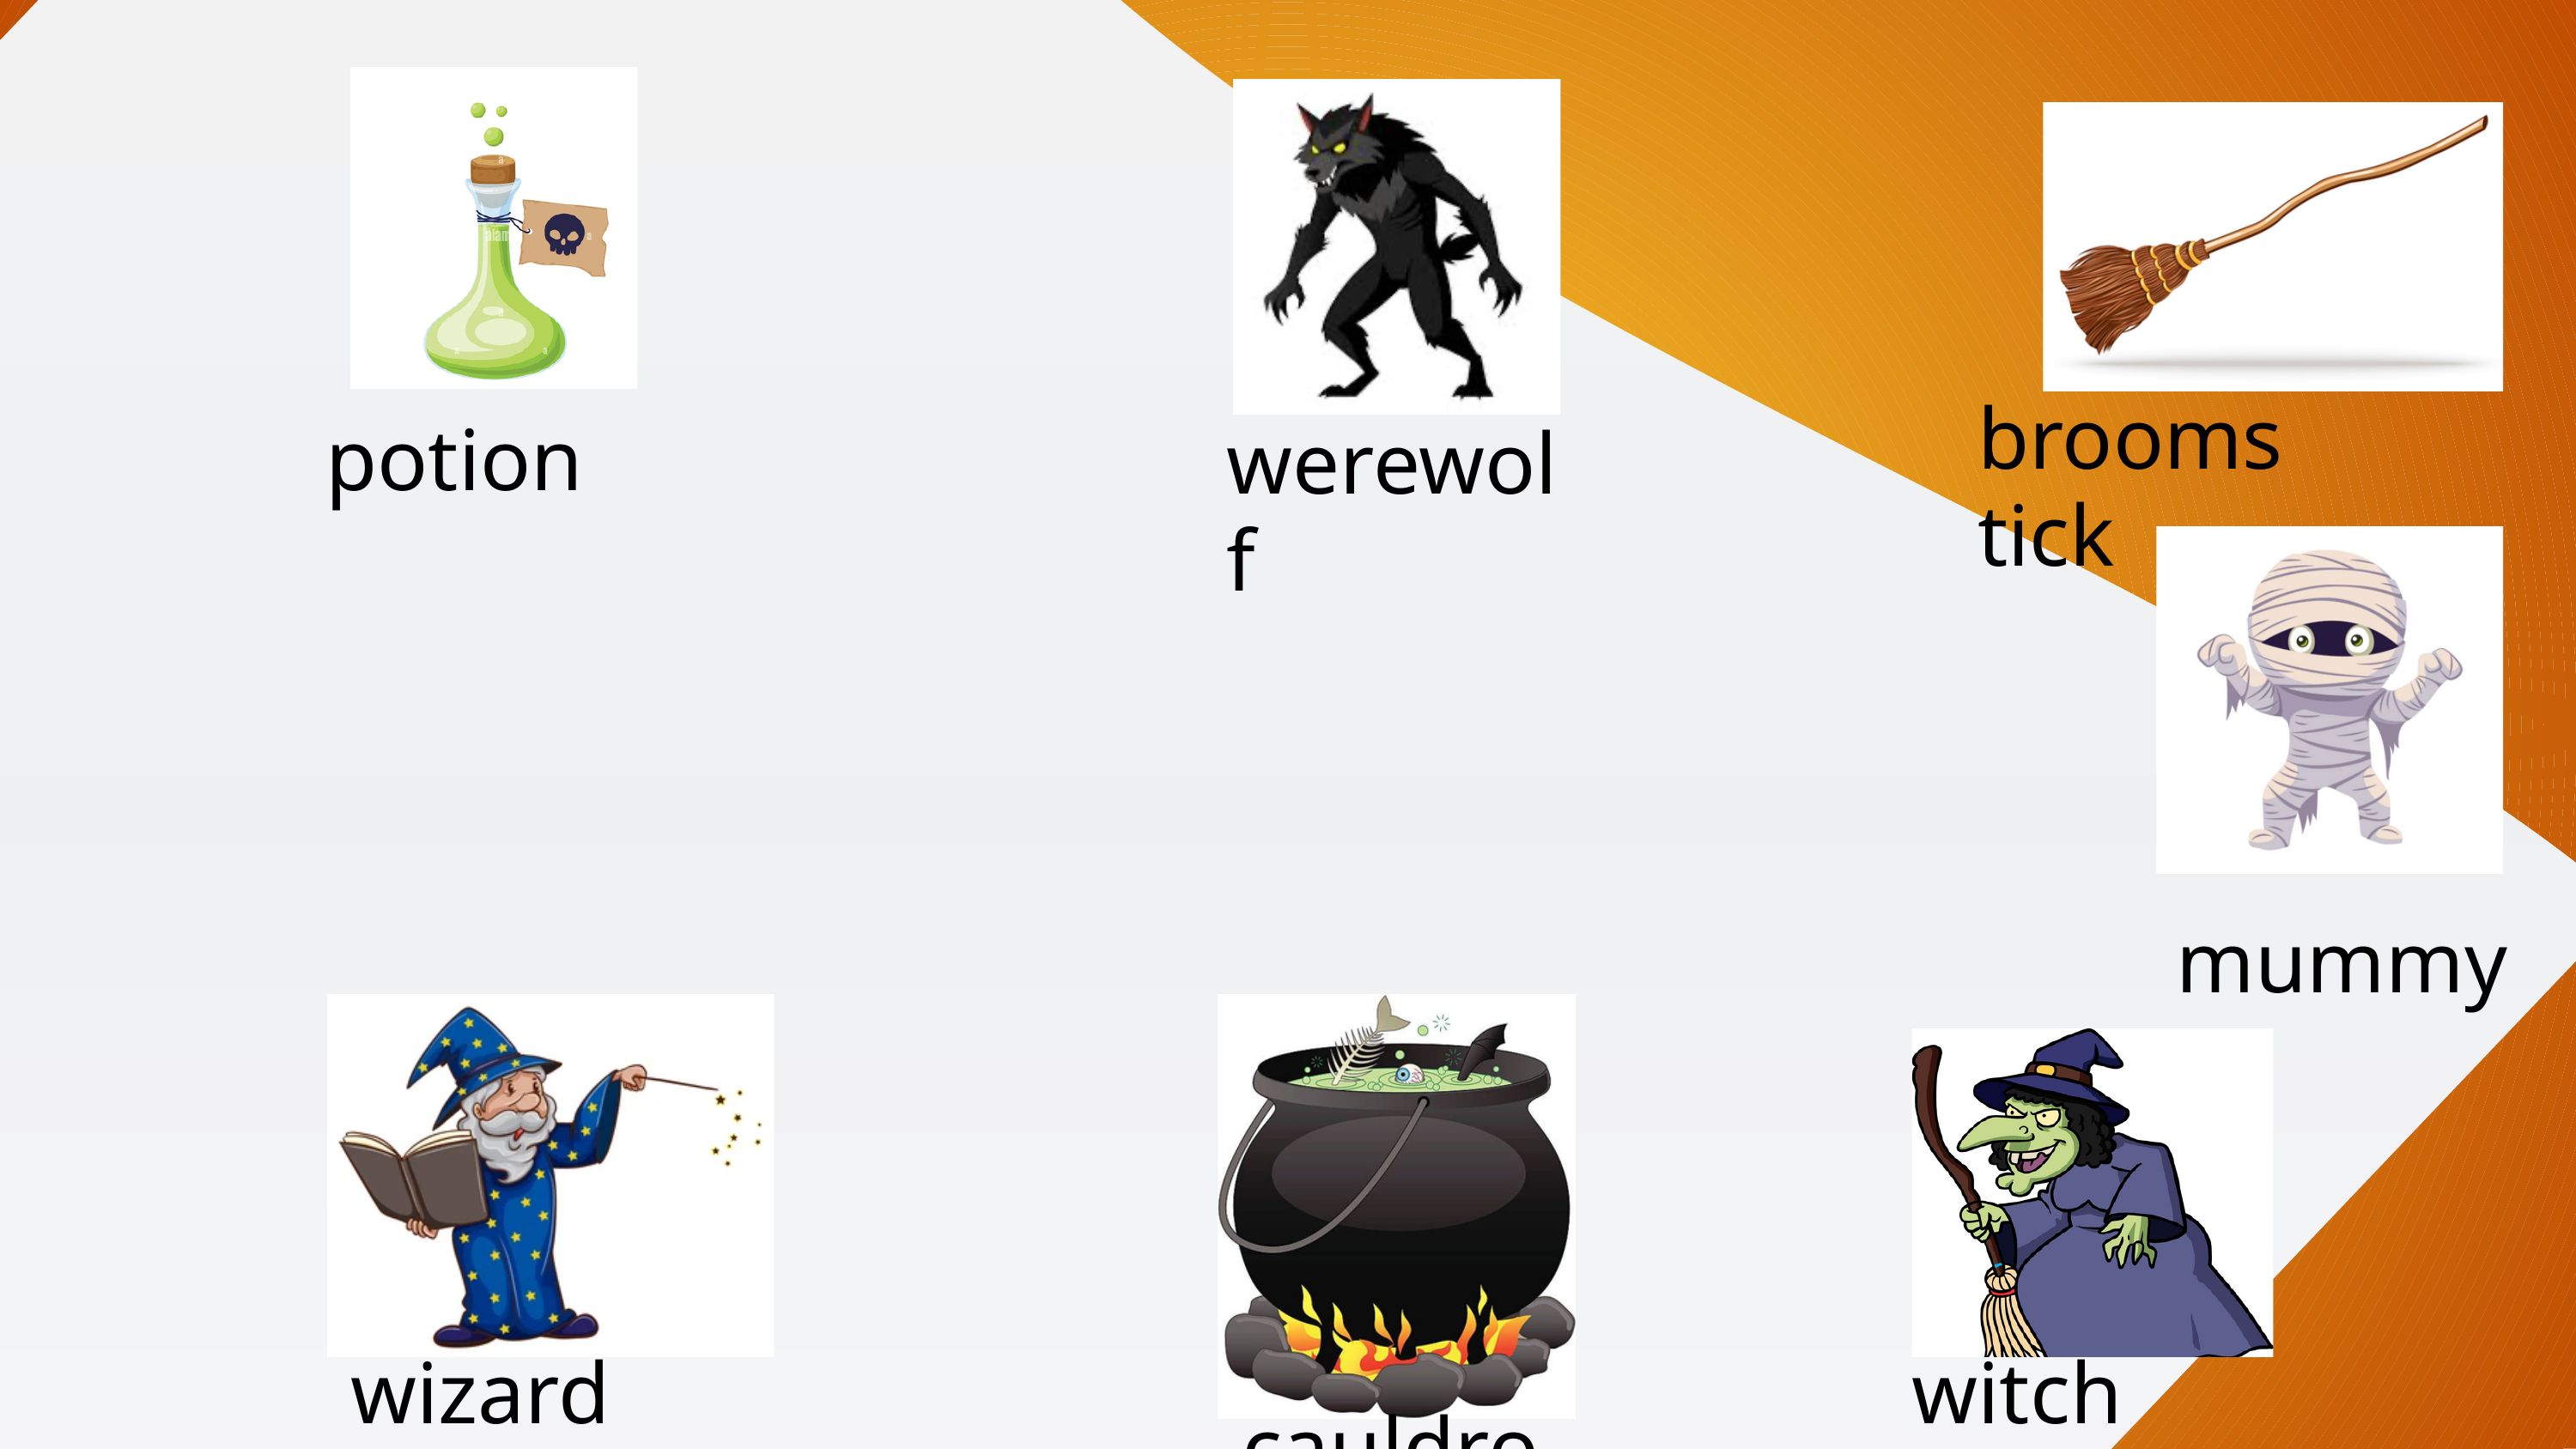

broomstick
potion
werewolf
mummy
wizard
witch
cauldron